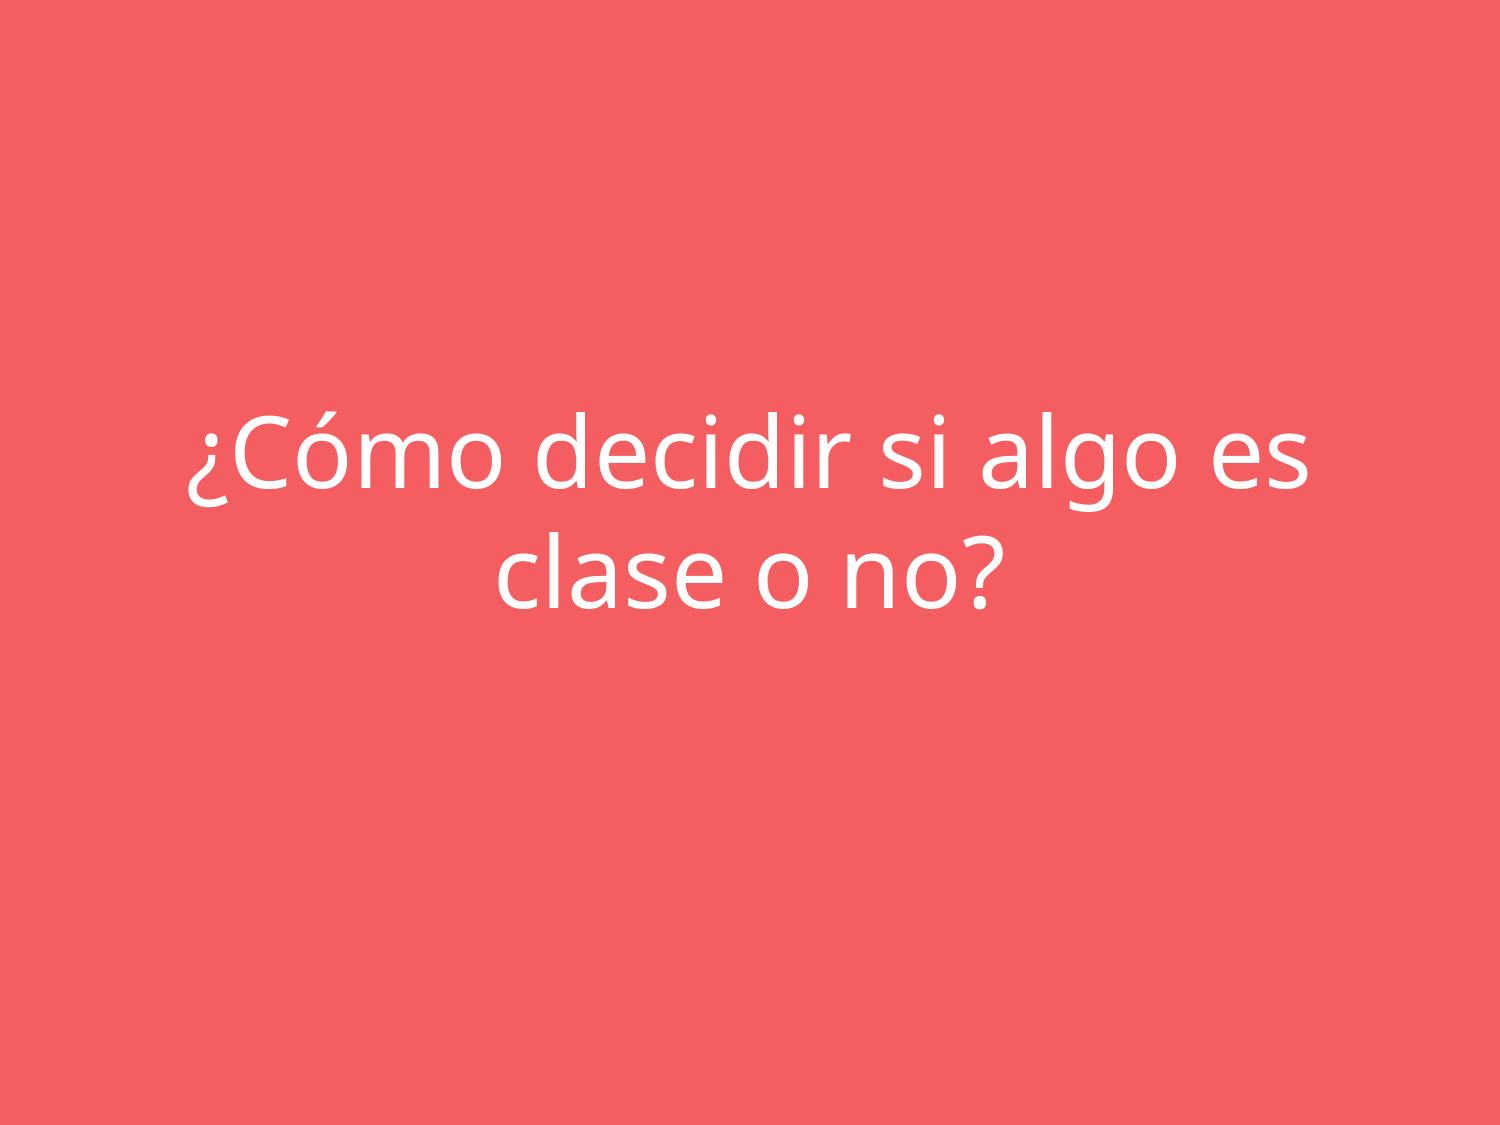

# ¿Cómo decidir si algo es clase o no?